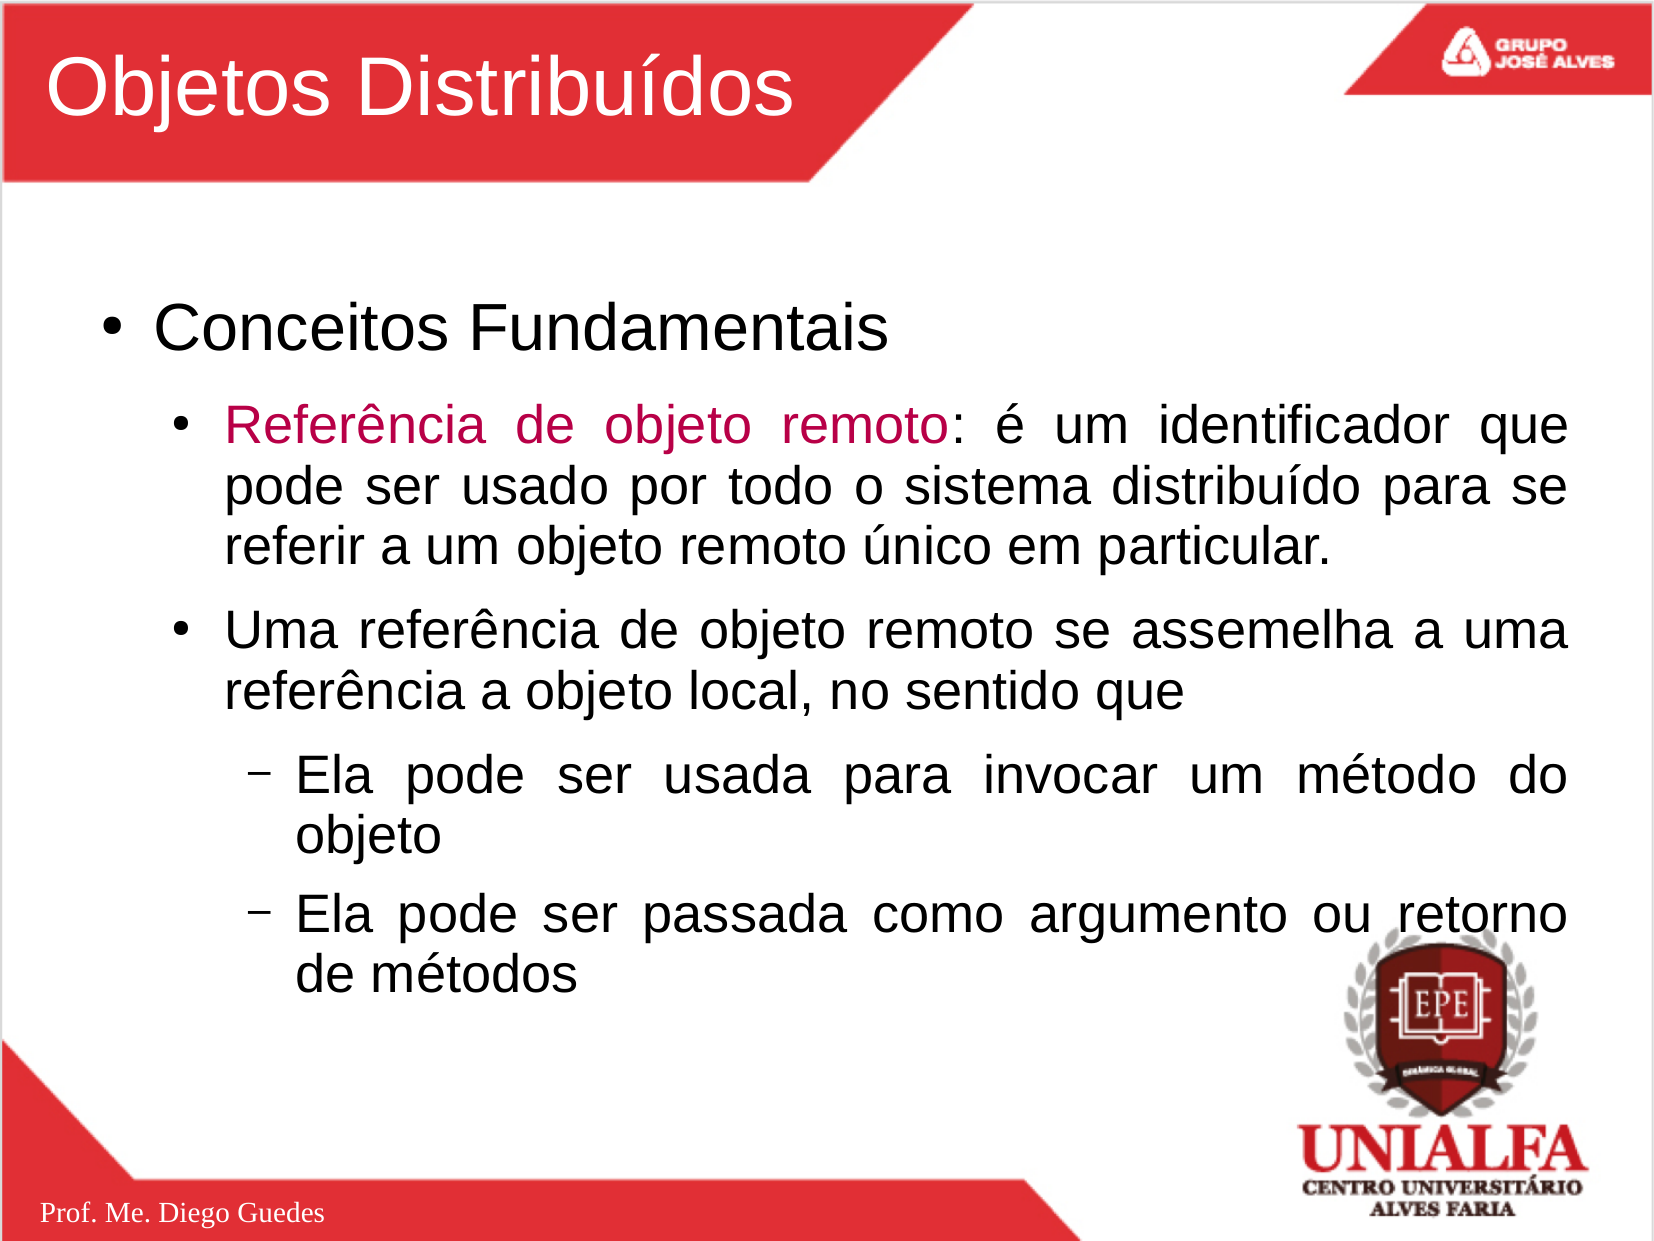

Objetos Distribuídos
# Conceitos Fundamentais
Referência de objeto remoto: é um identificador que pode ser usado por todo o sistema distribuído para se referir a um objeto remoto único em particular.
Uma referência de objeto remoto se assemelha a uma referência a objeto local, no sentido que
Ela pode ser usada para invocar um método do objeto
Ela pode ser passada como argumento ou retorno de métodos